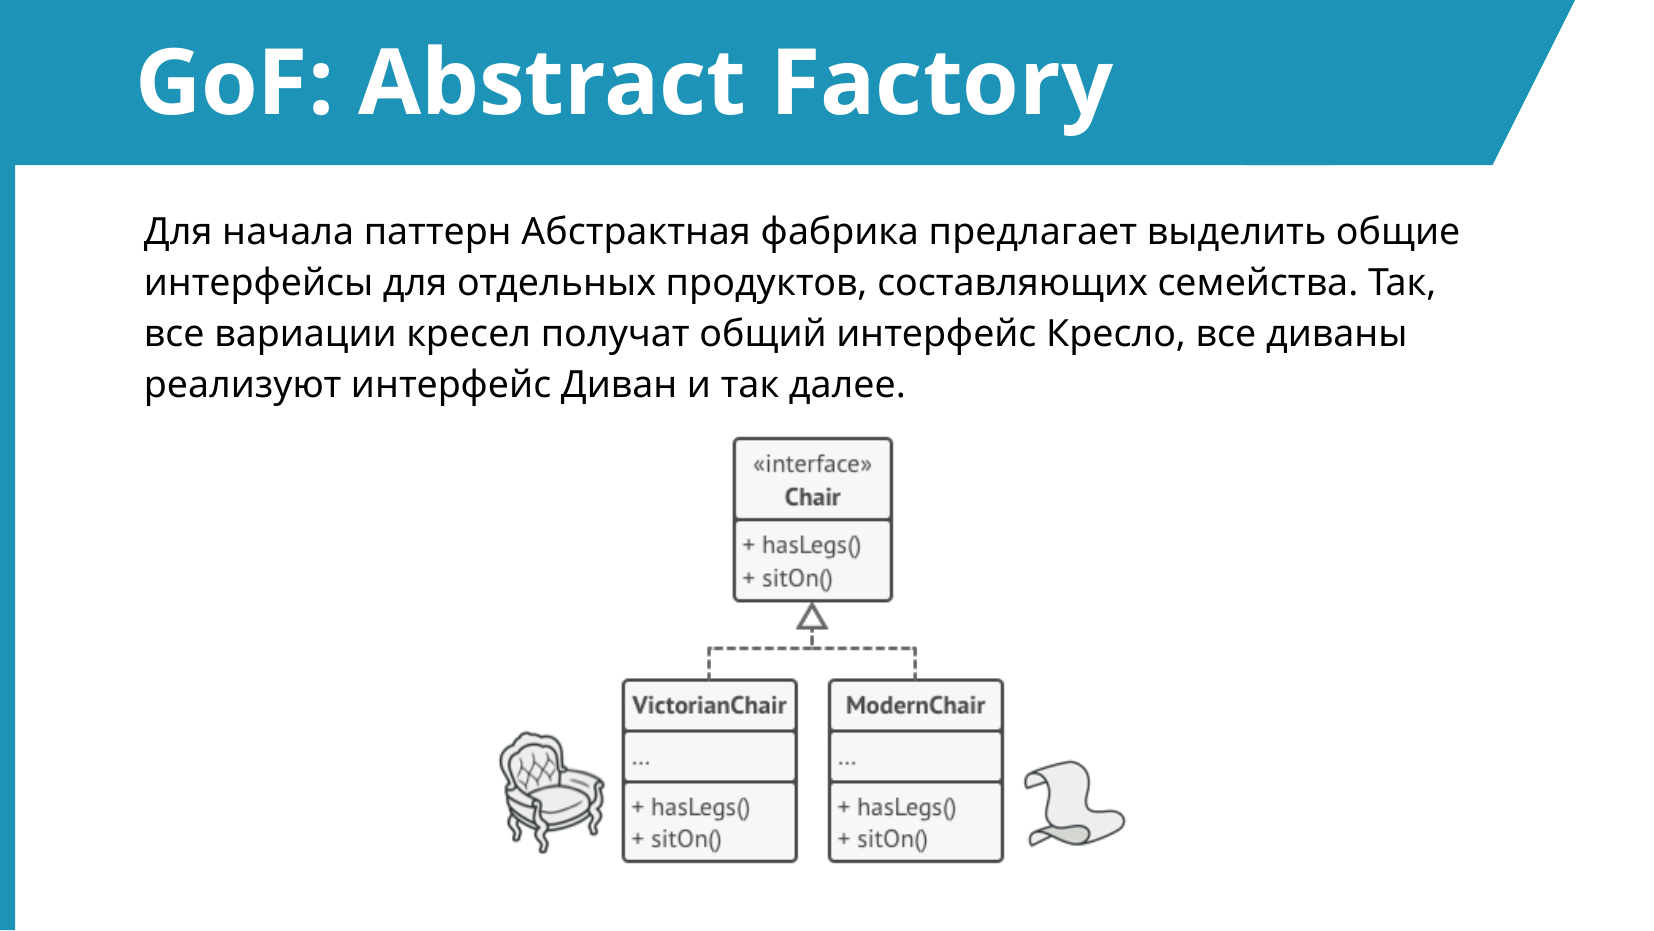

# GoF: Abstract Factory
Для начала паттерн Абстрактная фабрика предлагает выделить общие интерфейсы для отдельных продуктов, составляющих семейства. Так, все вариации кресел получат общий интерфейс Кресло, все диваны реализуют интерфейс Диван и так далее.